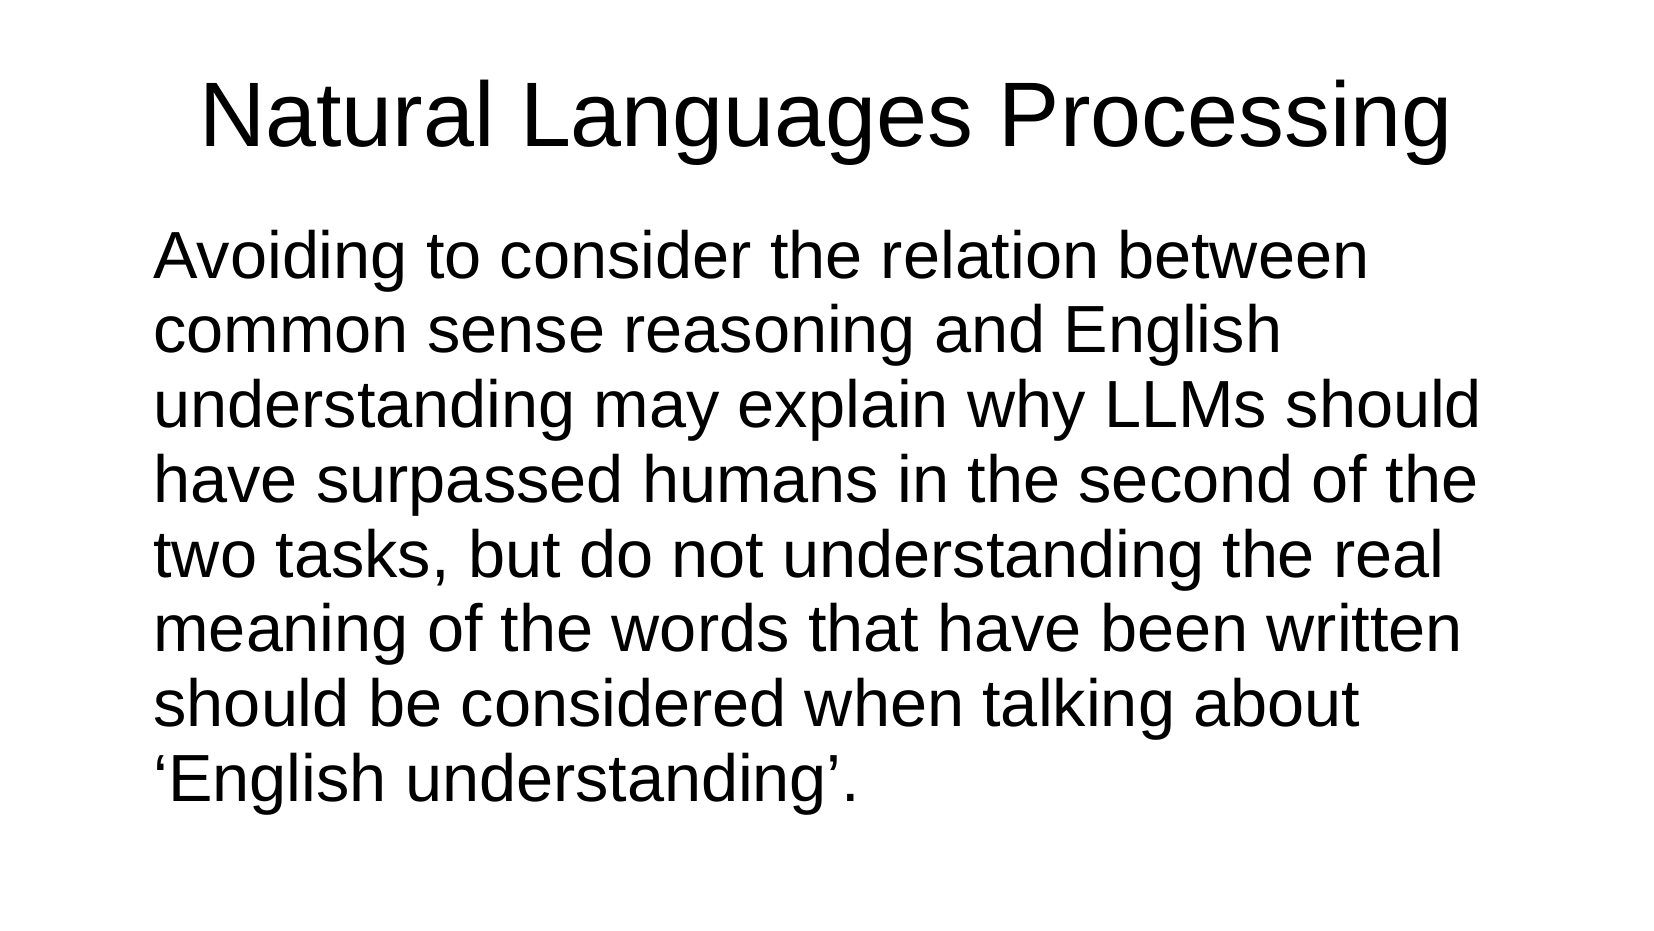

# Natural Languages Processing
Avoiding to consider the relation between common sense reasoning and English understanding may explain why LLMs should have surpassed humans in the second of the two tasks, but do not understanding the real meaning of the words that have been written should be considered when talking about ‘English understanding’.